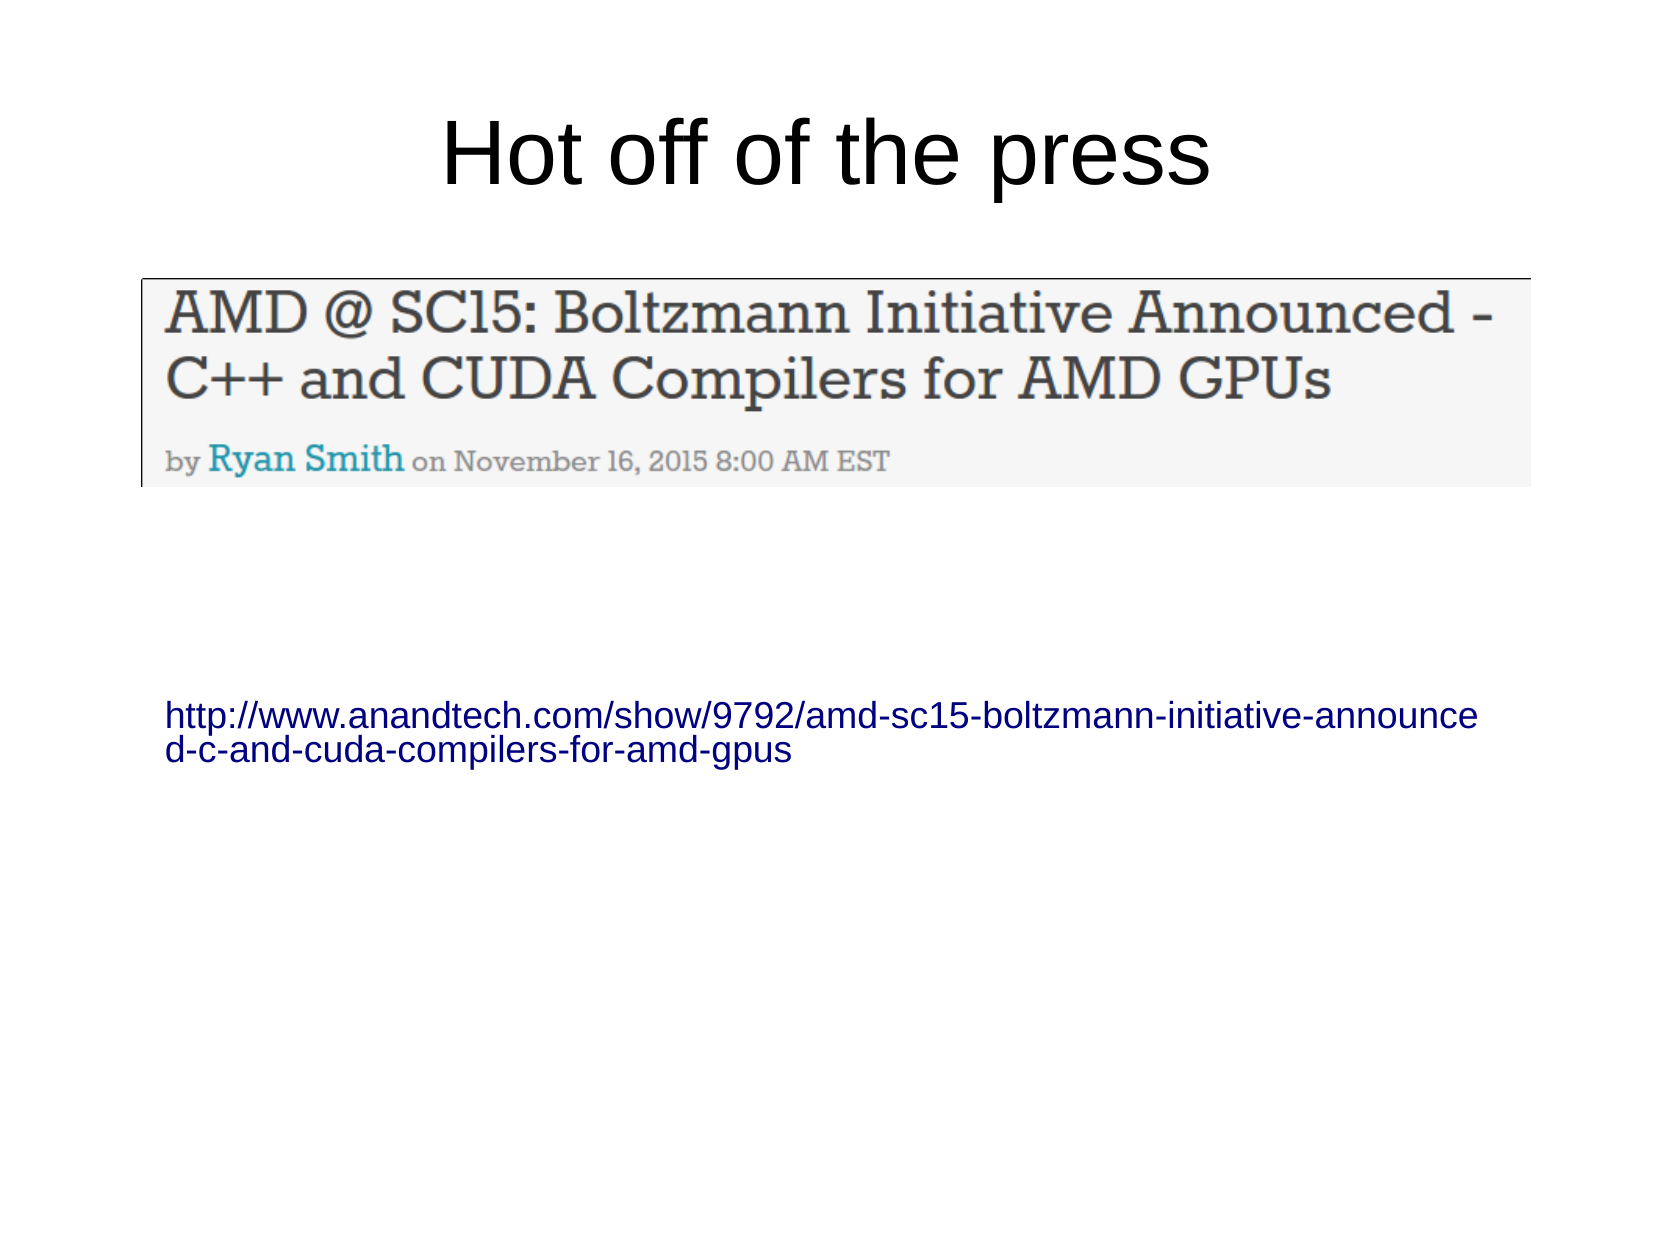

# Hot off of the press
http://www.anandtech.com/show/9792/amd-sc15-boltzmann-initiative-announced-c-and-cuda-compilers-for-amd-gpus